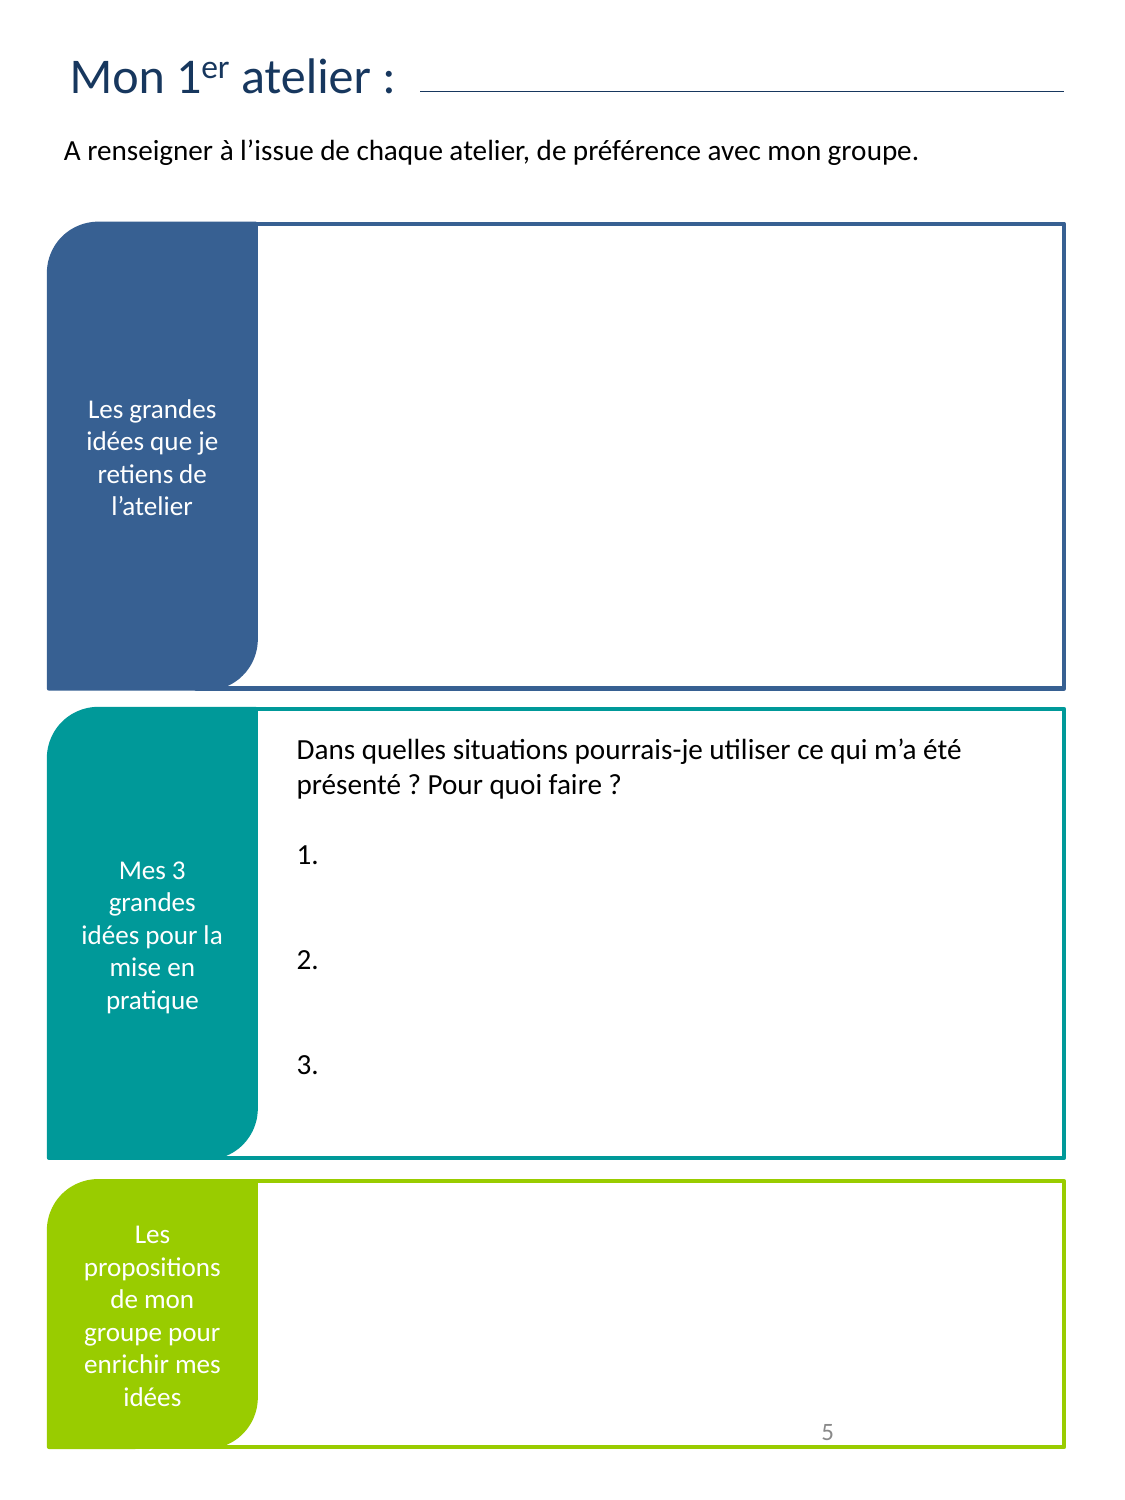

# Mon 1er atelier :
A renseigner à l’issue de chaque atelier, de préférence avec mon groupe.
Les grandes idées que je retiens de l’atelier
Mes 3 grandes idées pour la mise en pratique
Dans quelles situations pourrais-je utiliser ce qui m’a été présenté ? Pour quoi faire ?
1.
2.
3.
Les propositions de mon groupe pour enrichir mes idées